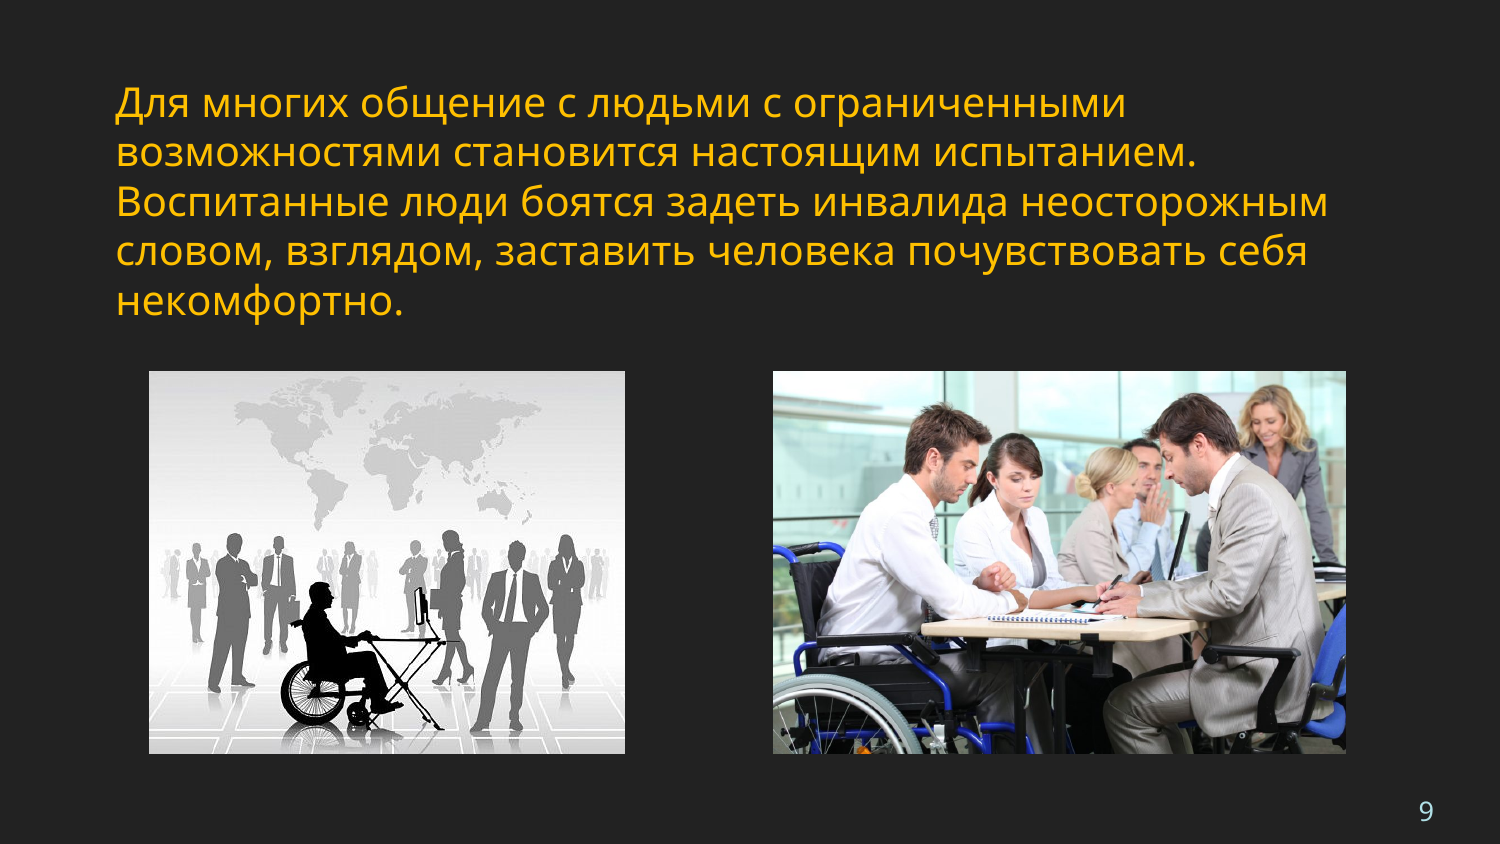

# Для многих общение с людьми с ограниченными возможностями становится настоящим испытанием. Воспитанные люди боятся задеть инвалида неосторожным словом, взглядом, заставить человека почувствовать себя некомфортно.